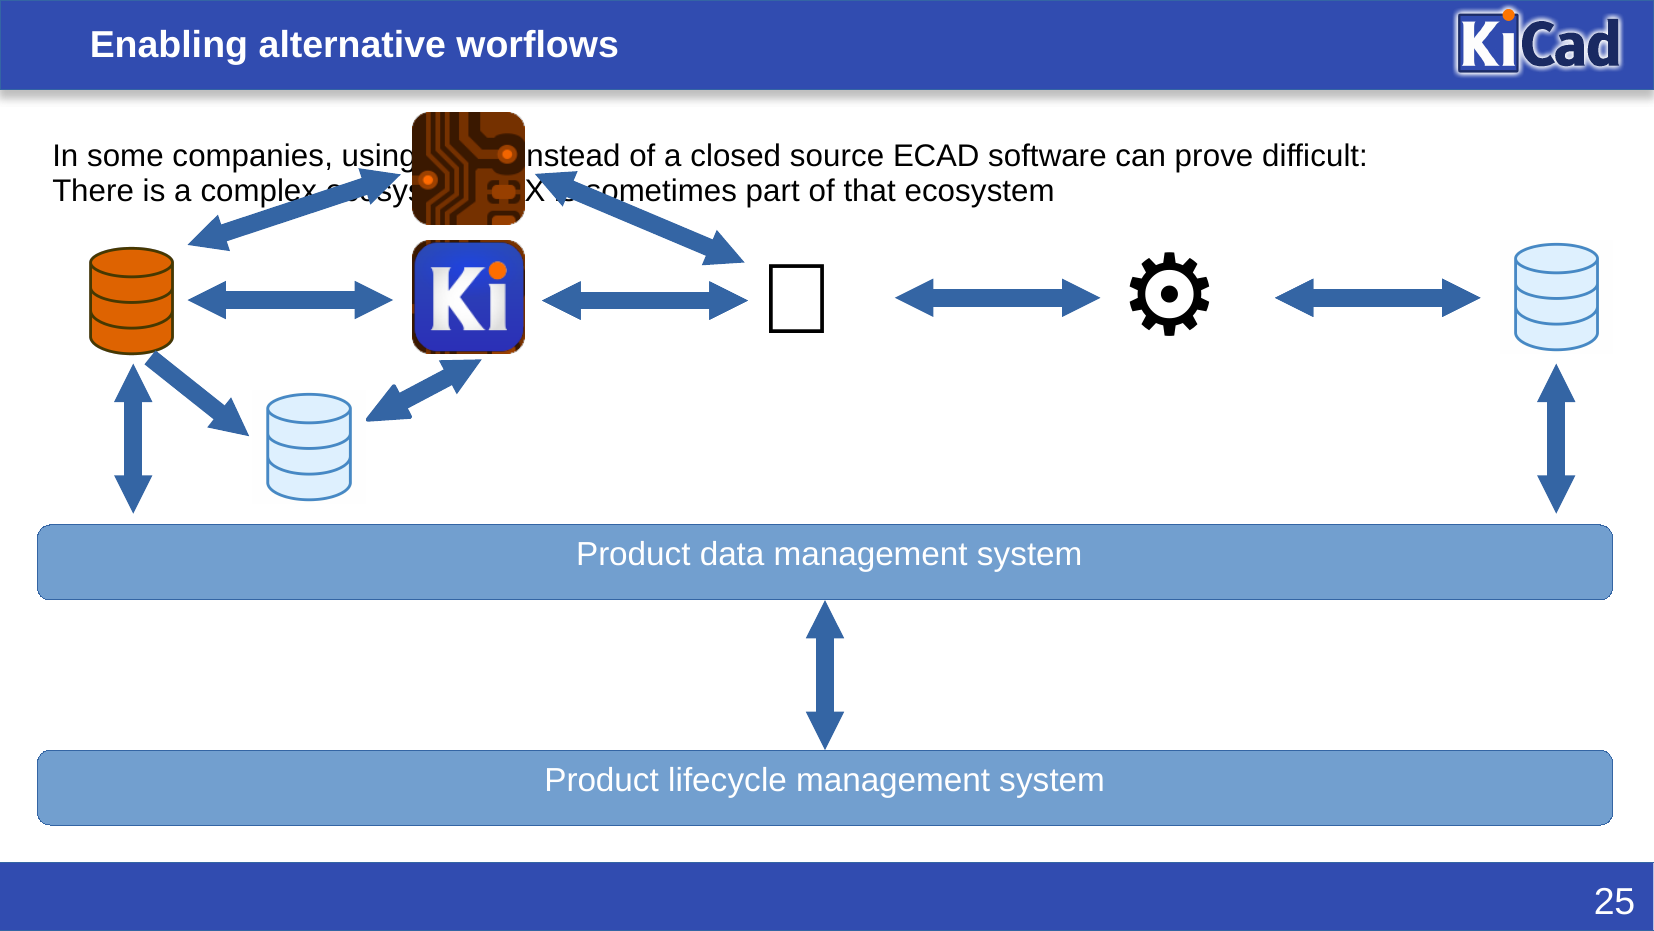

Enabling alternative worflows
In some companies, using KiCad instead of a closed source ECAD software can prove difficult:
There is a complex ecosystem. IDX is sometimes part of that ecosystem
⚙️
📁
 Product data management system
Product lifecycle management system